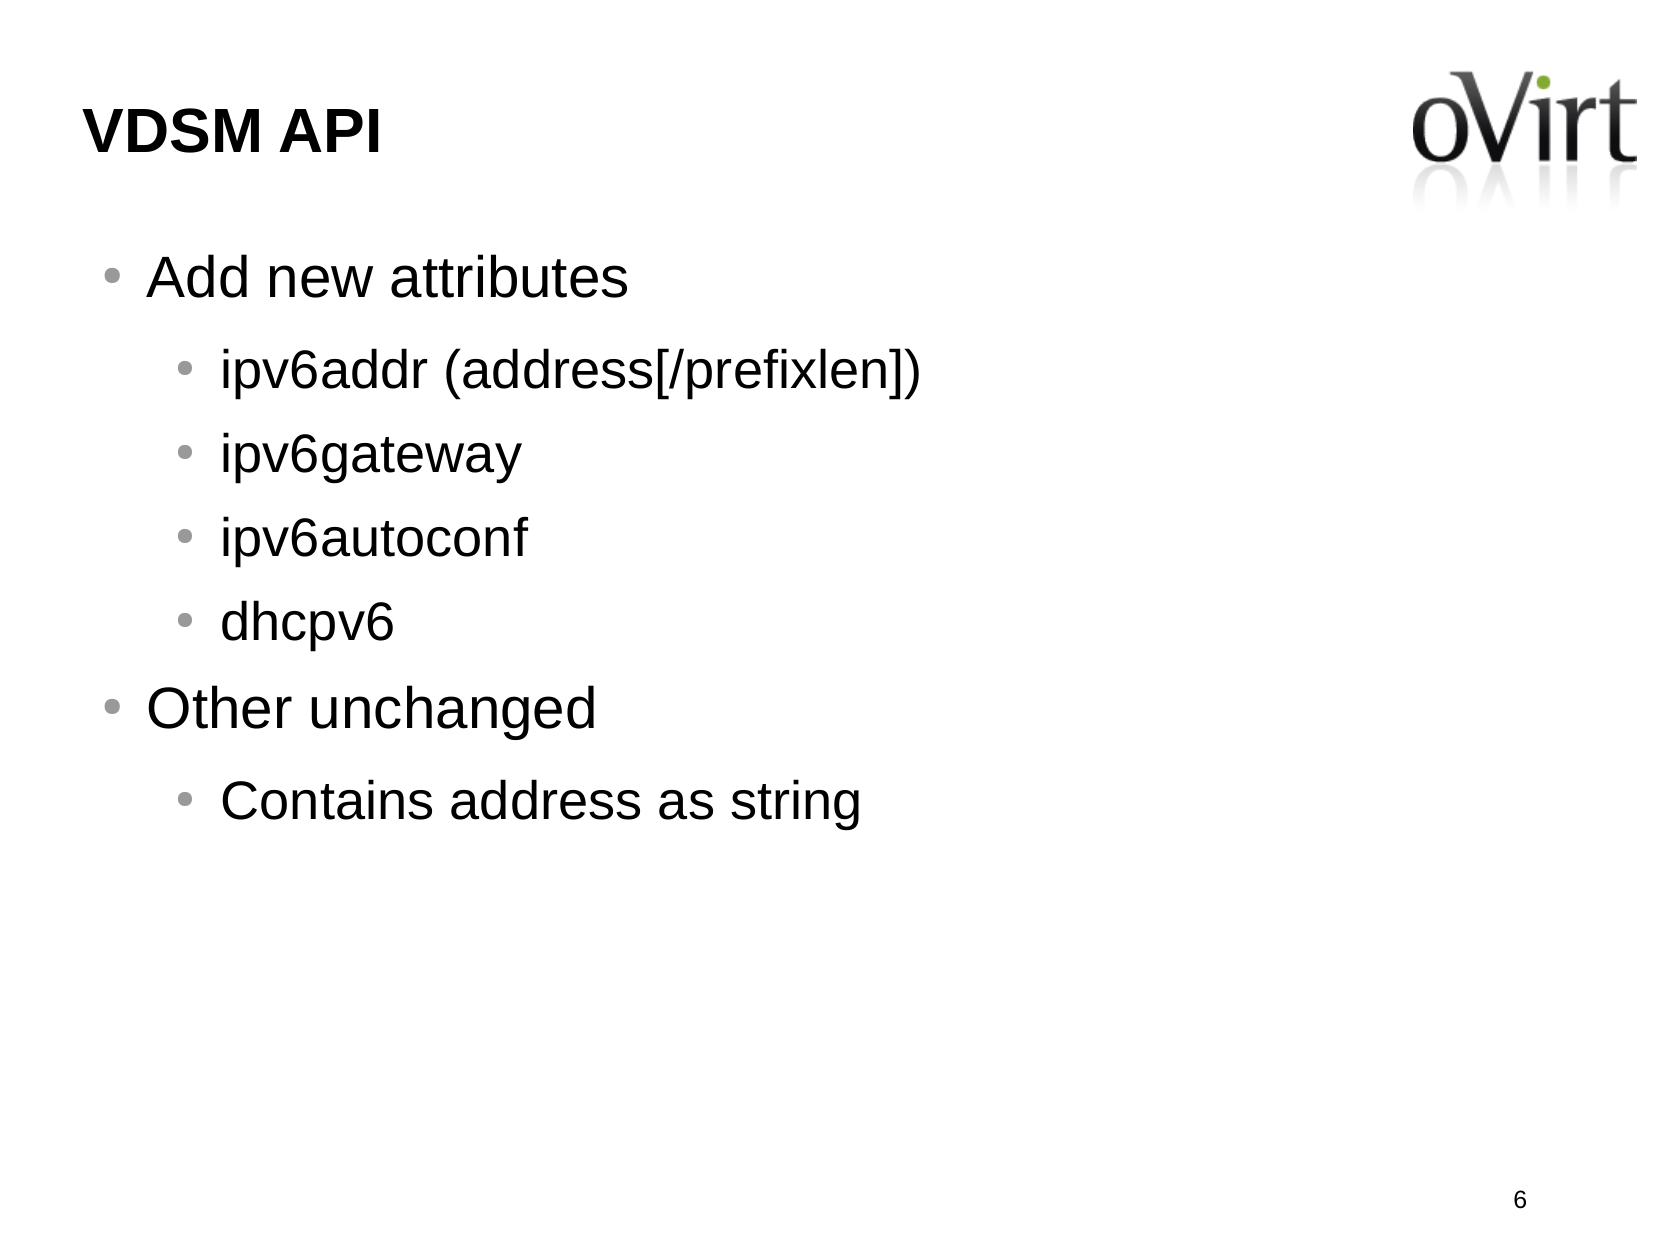

# VDSM API
Add new attributes
ipv6addr (address[/prefixlen])
ipv6gateway
ipv6autoconf
dhcpv6
Other unchanged
Contains address as string